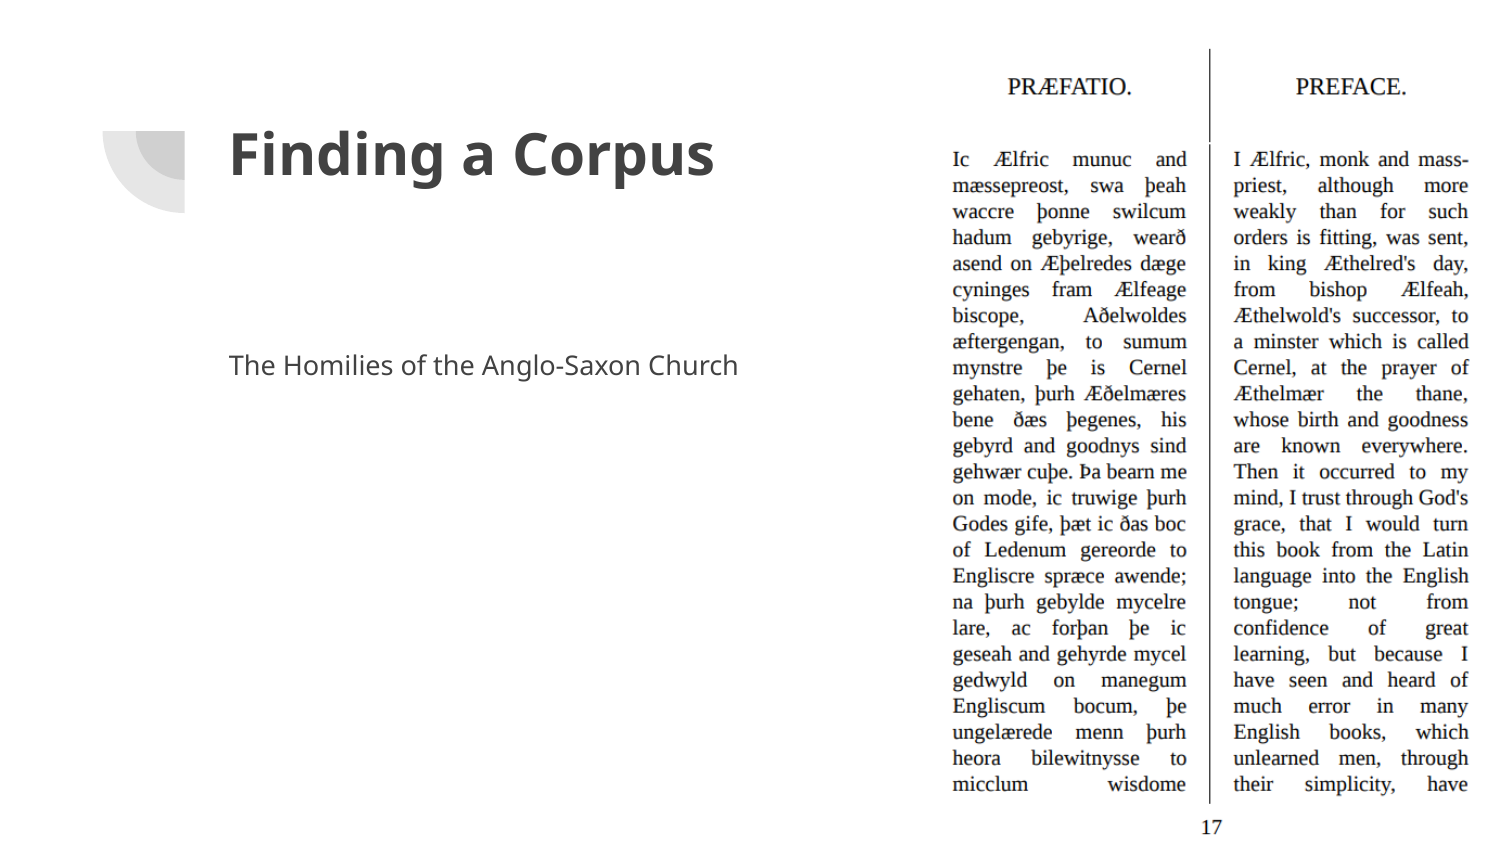

# Finding a Corpus
The Homilies of the Anglo-Saxon Church